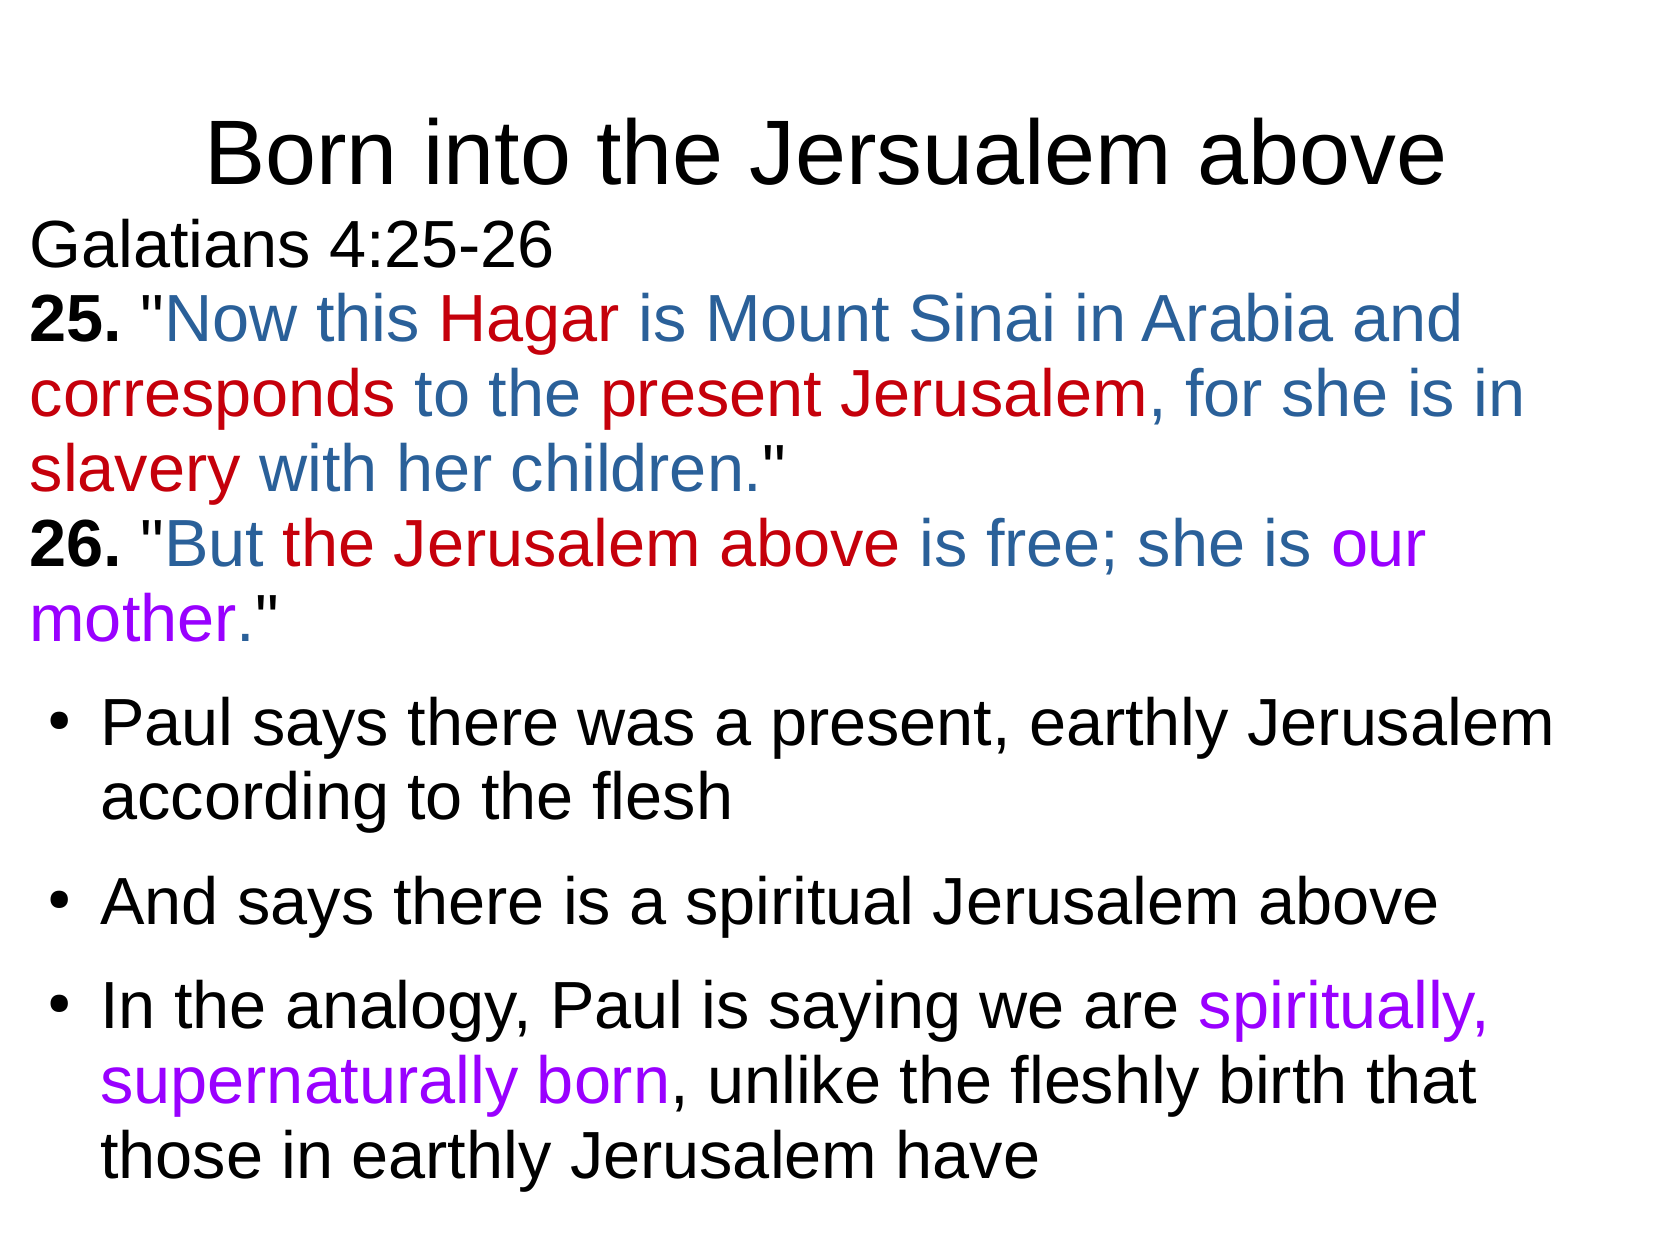

# Born into the Jersualem above
Galatians 4:25-26
25. "Now this Hagar is Mount Sinai in Arabia and corresponds to the present Jerusalem, for she is in slavery with her children."
26. "But the Jerusalem above is free; she is our mother."
Paul says there was a present, earthly Jerusalem according to the flesh
And says there is a spiritual Jerusalem above
In the analogy, Paul is saying we are spiritually, supernaturally born, unlike the fleshly birth that those in earthly Jerusalem have